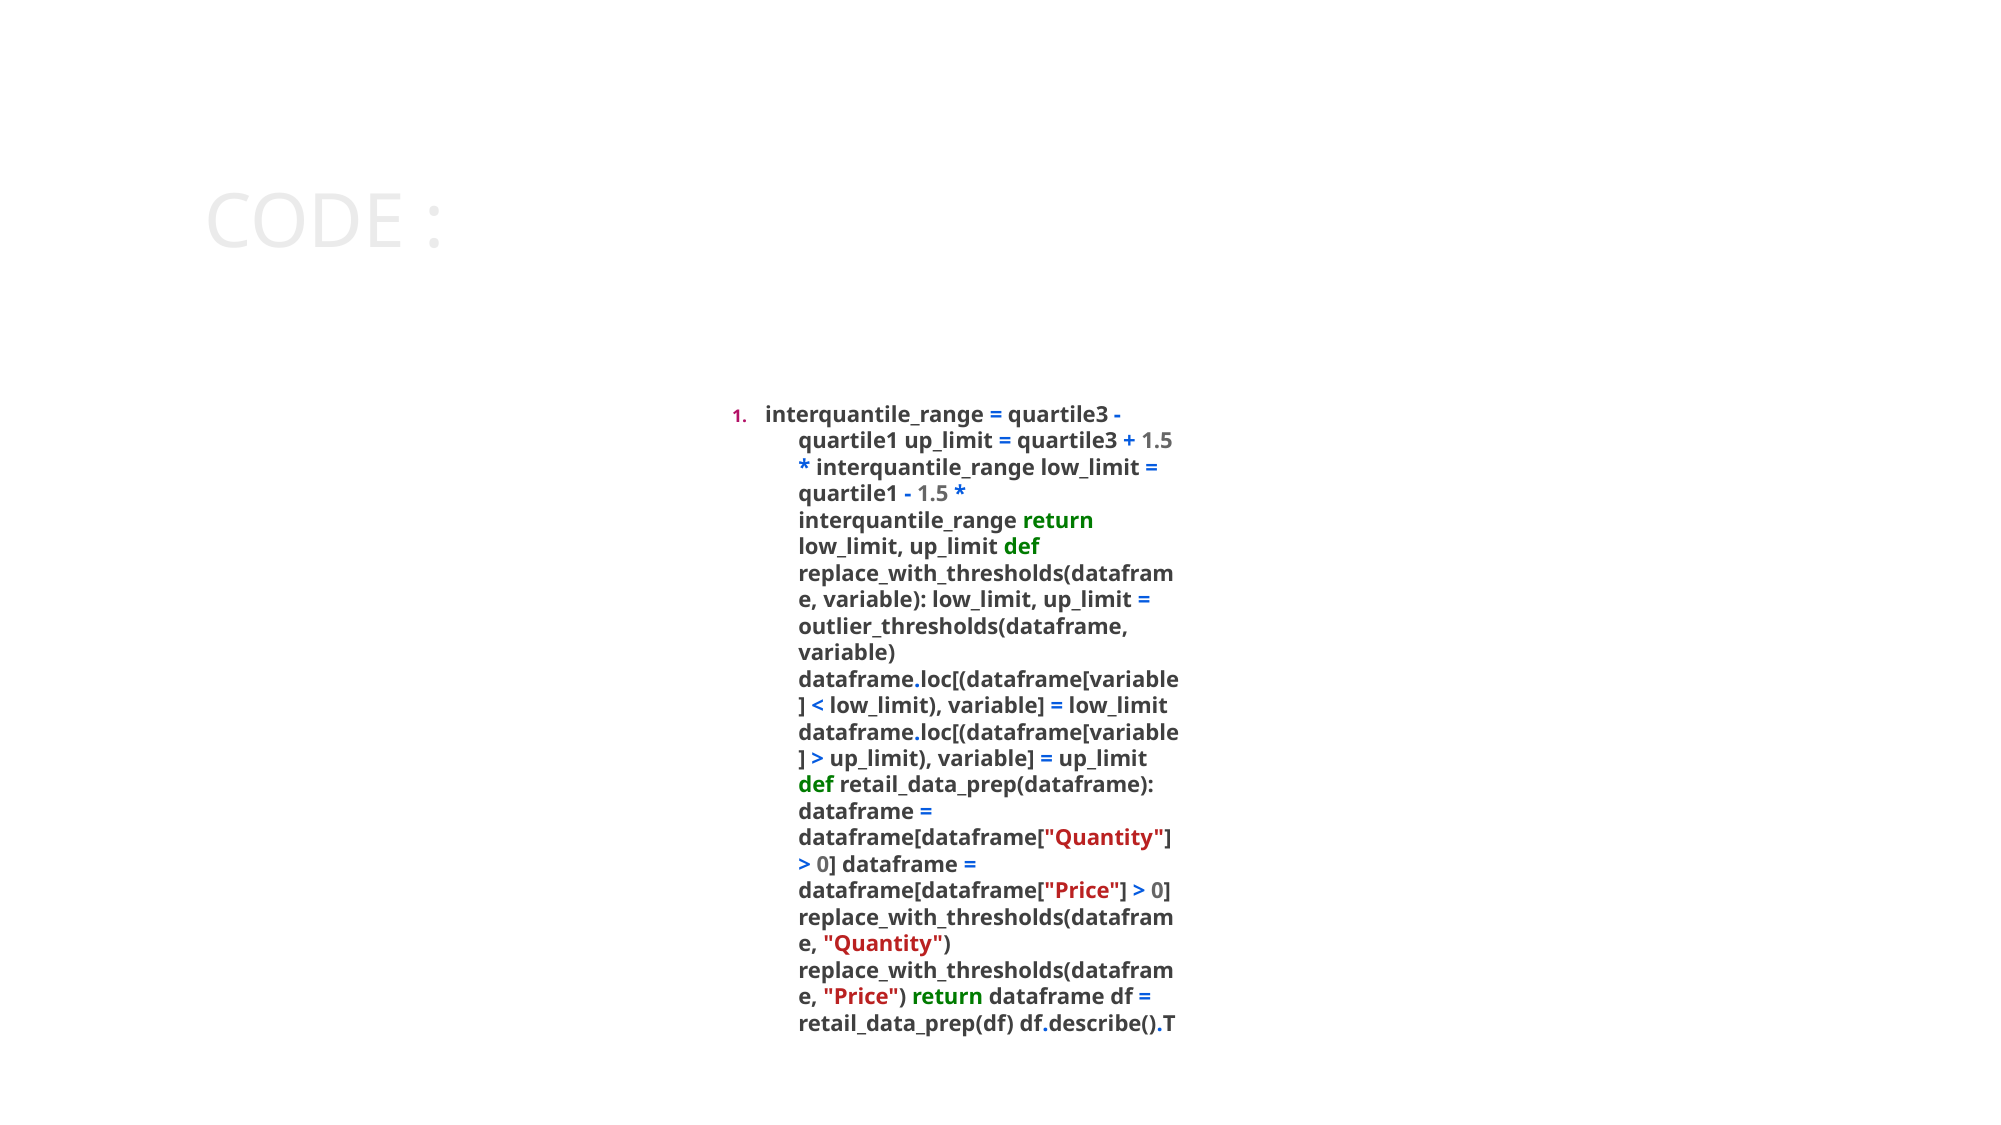

# CODE :
interquantile_range = quartile3 - quartile1 up_limit = quartile3 + 1.5 * interquantile_range low_limit = quartile1 - 1.5 * interquantile_range return low_limit, up_limit def replace_with_thresholds(dataframe, variable): low_limit, up_limit = outlier_thresholds(dataframe, variable) dataframe.loc[(dataframe[variable] < low_limit), variable] = low_limit dataframe.loc[(dataframe[variable] > up_limit), variable] = up_limit def retail_data_prep(dataframe): dataframe = dataframe[dataframe["Quantity"] > 0] dataframe = dataframe[dataframe["Price"] > 0] replace_with_thresholds(dataframe, "Quantity") replace_with_thresholds(dataframe, "Price") return dataframe df = retail_data_prep(df) df.describe().T